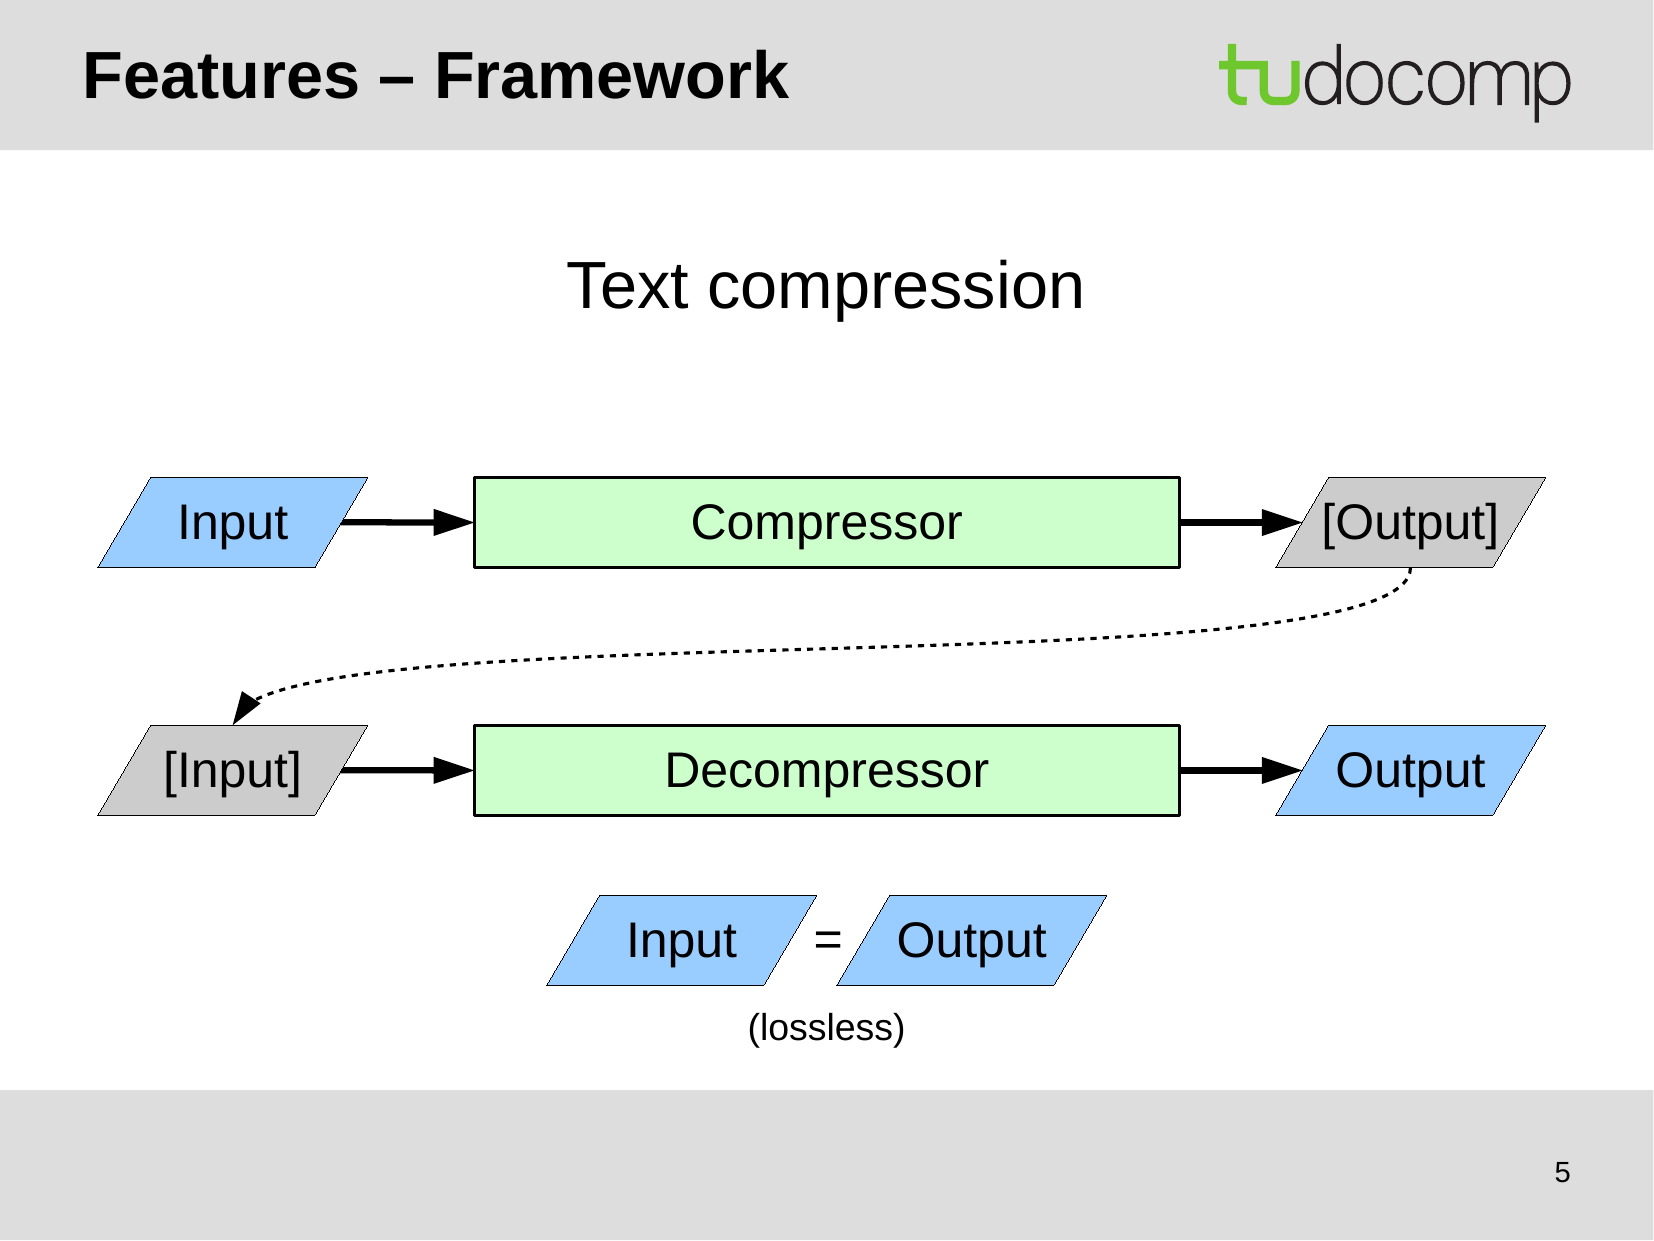

# Features – Framework
Text compression
Input
Compressor
[Output]
[Input]
Decompressor
Output
Input
Output
=
(lossless)
5